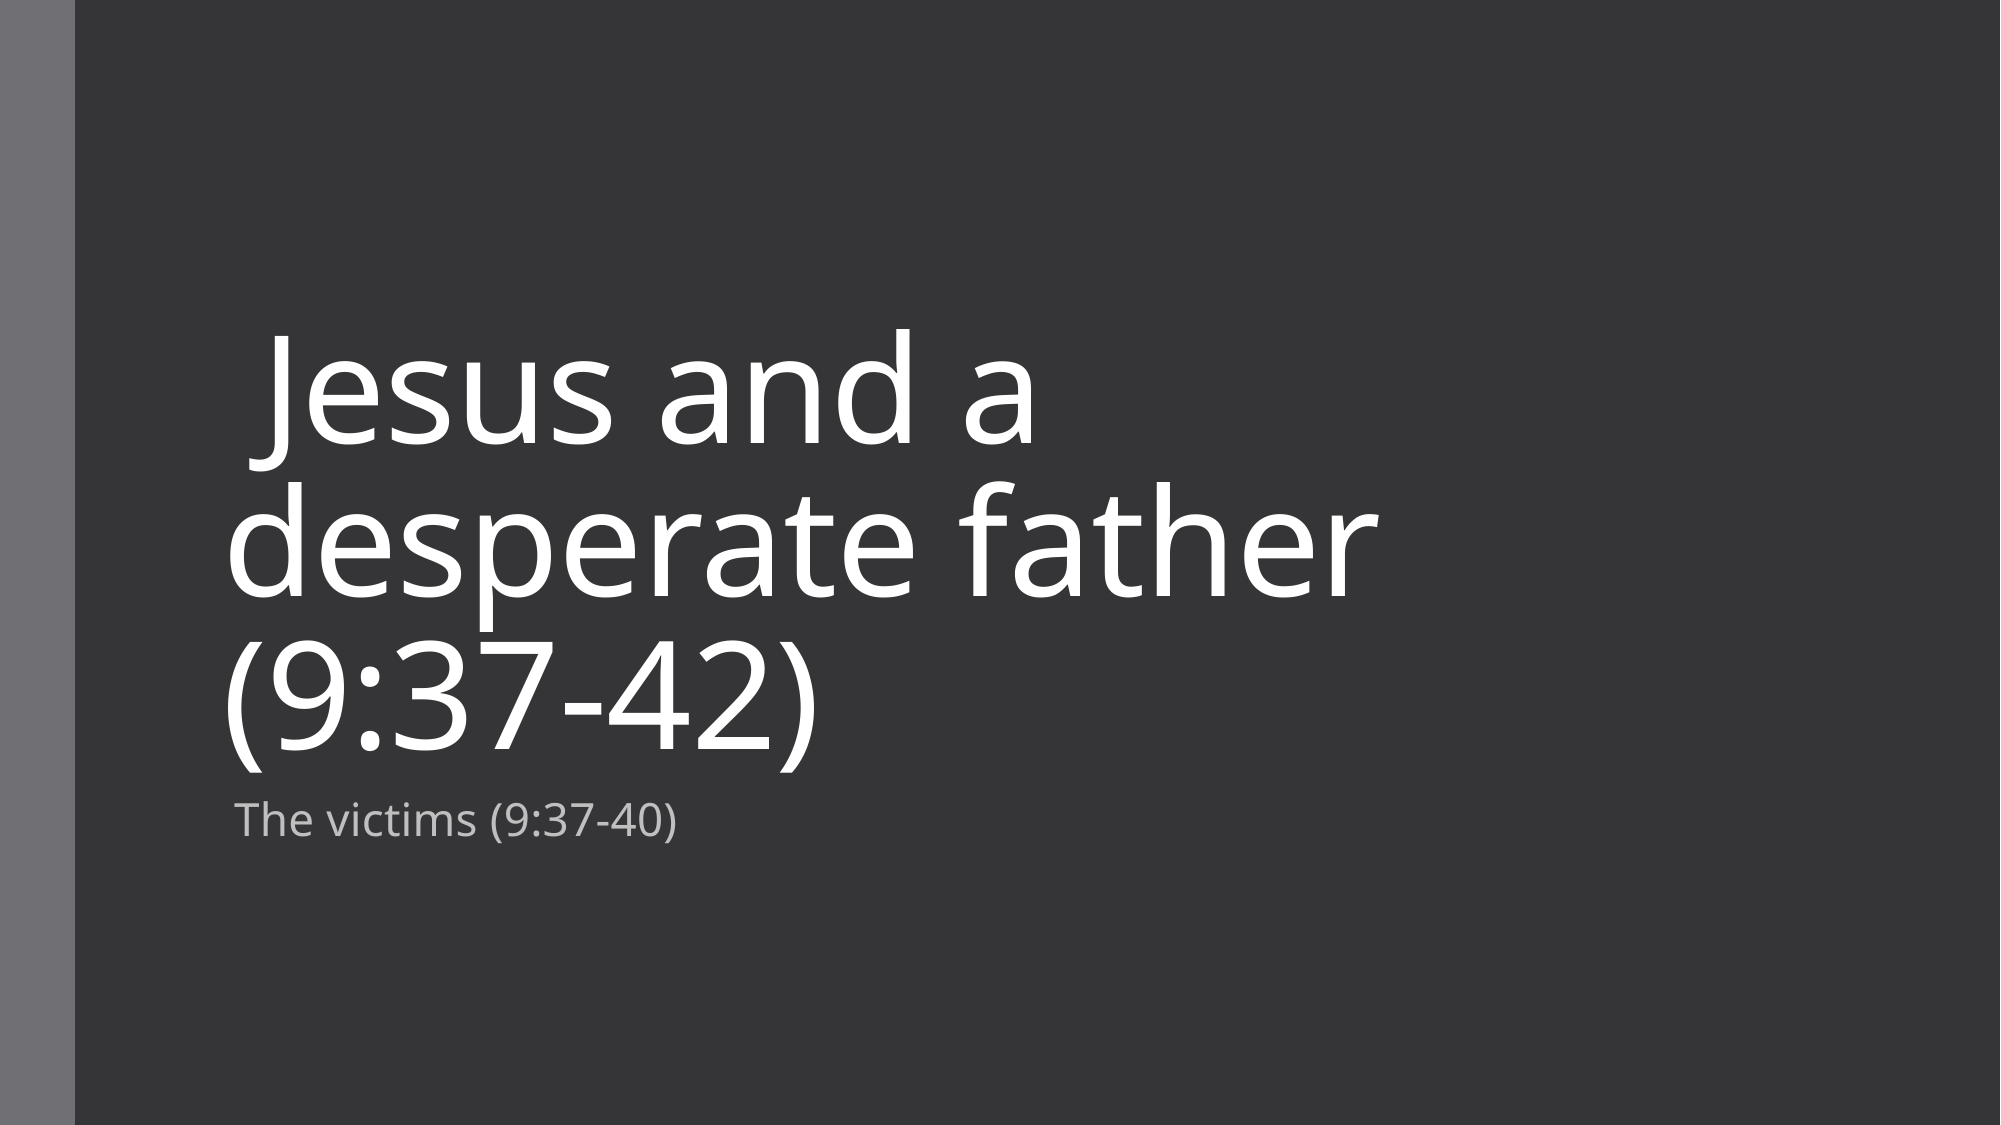

# Jesus and a desperate father (9:37-42)
 The victims (9:37-40)